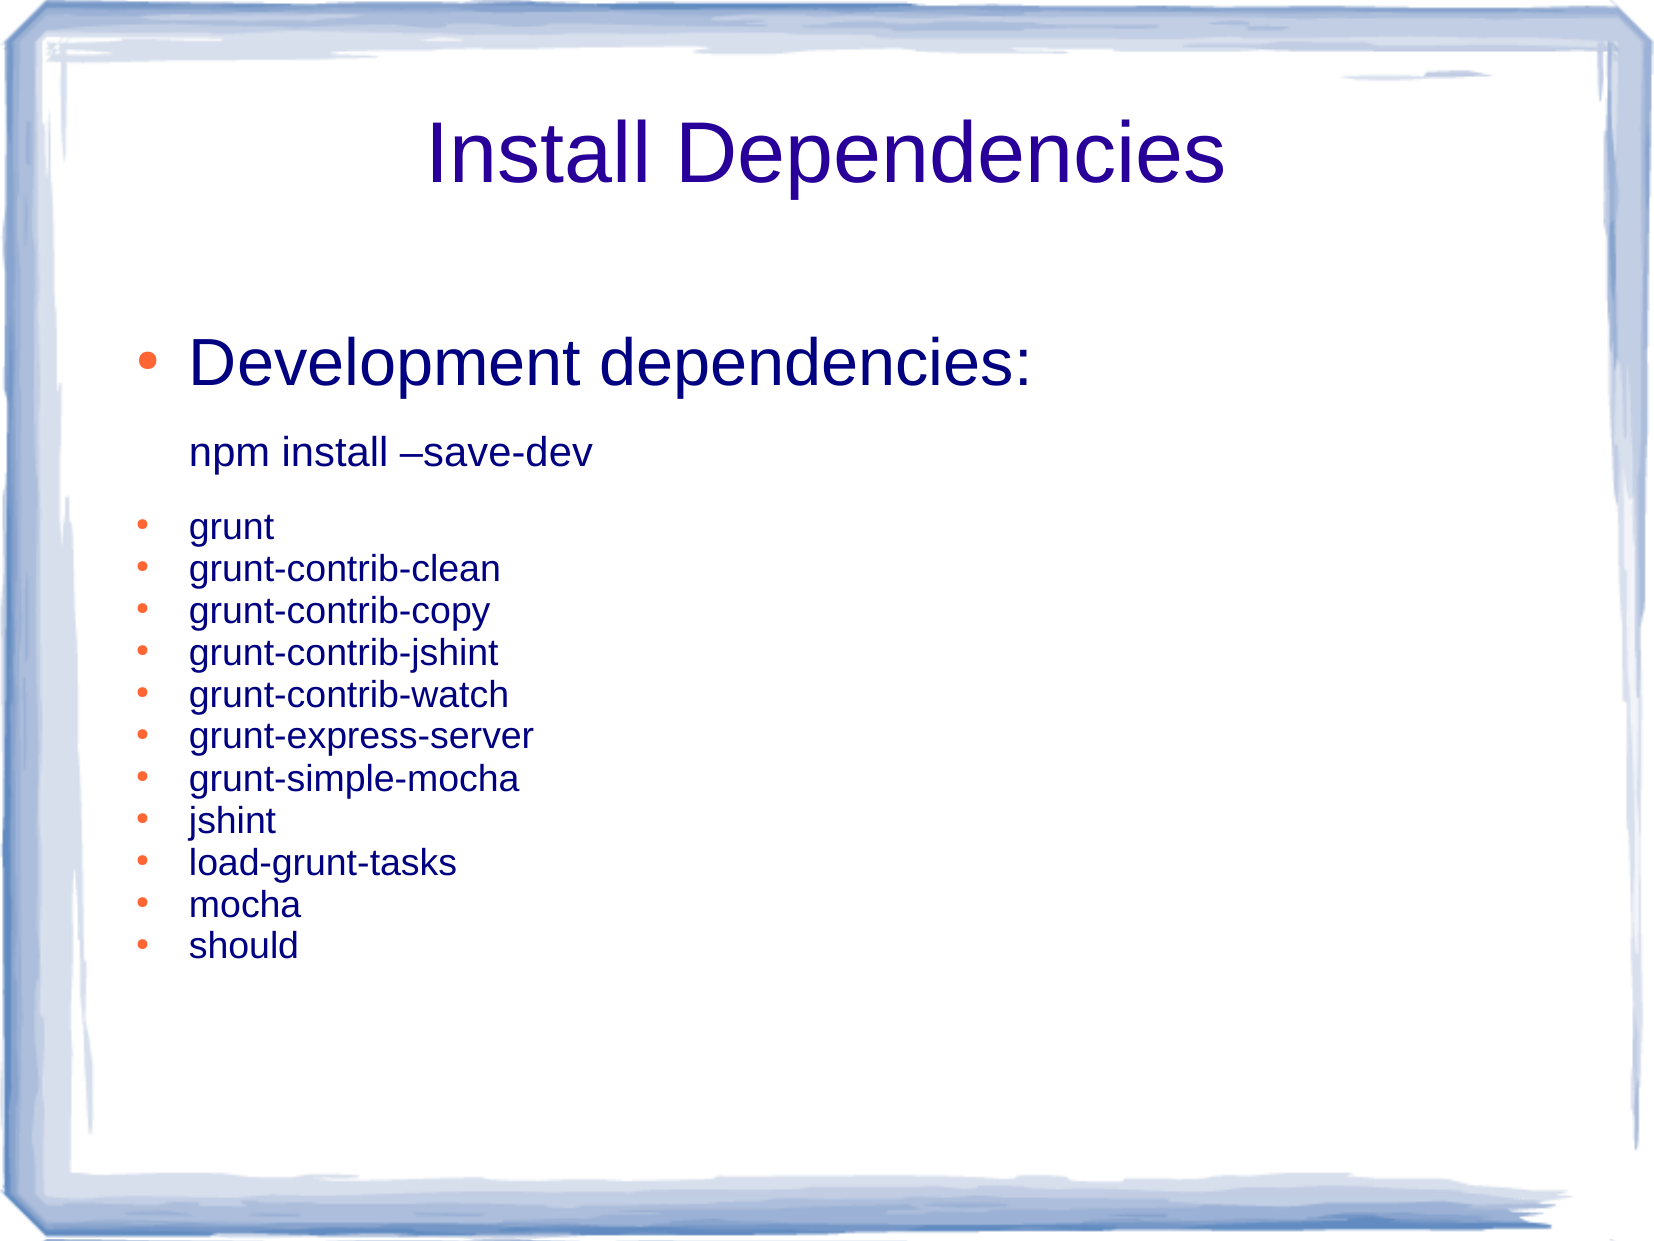

# Install Dependencies
Development dependencies:
npm install –save-dev
grunt
grunt-contrib-clean
grunt-contrib-copy
grunt-contrib-jshint
grunt-contrib-watch
grunt-express-server
grunt-simple-mocha
jshint
load-grunt-tasks
mocha
should